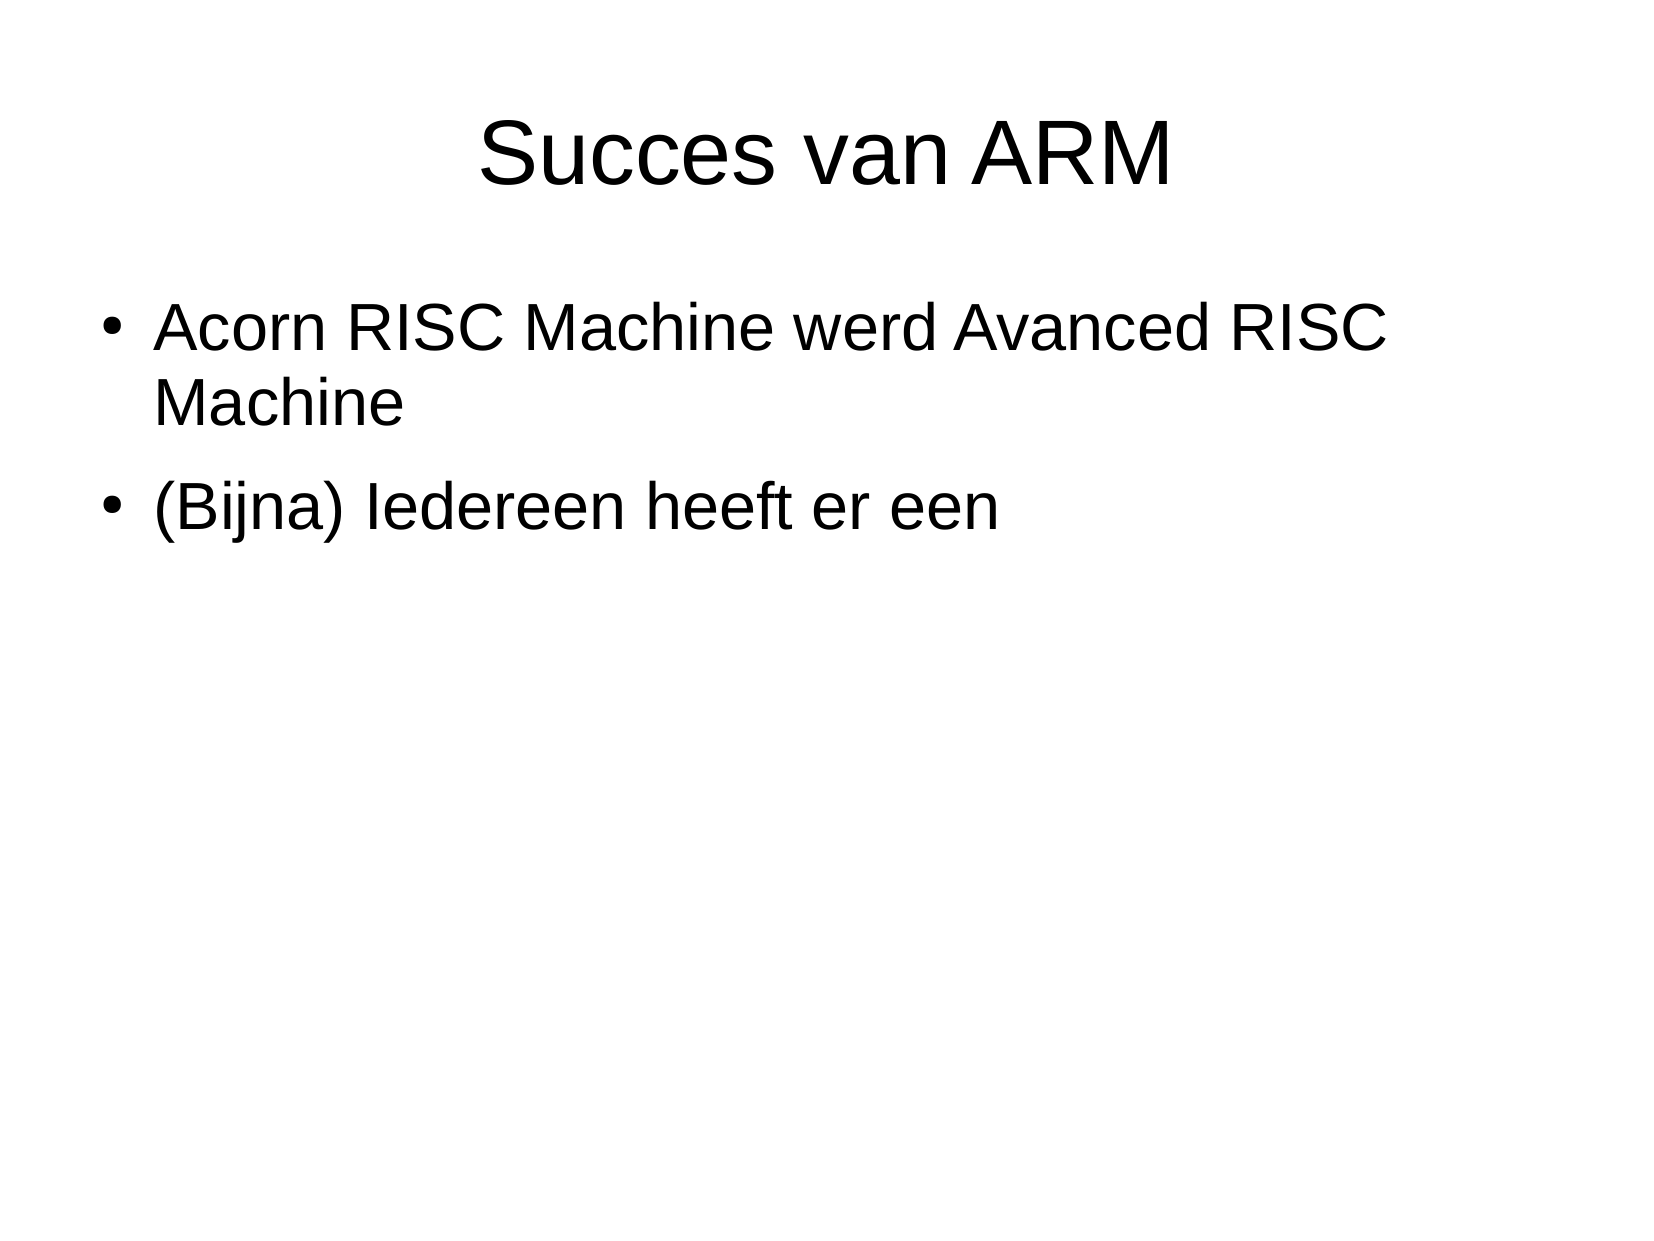

# Succes van ARM
Acorn RISC Machine werd Avanced RISC Machine
(Bijna) Iedereen heeft er een